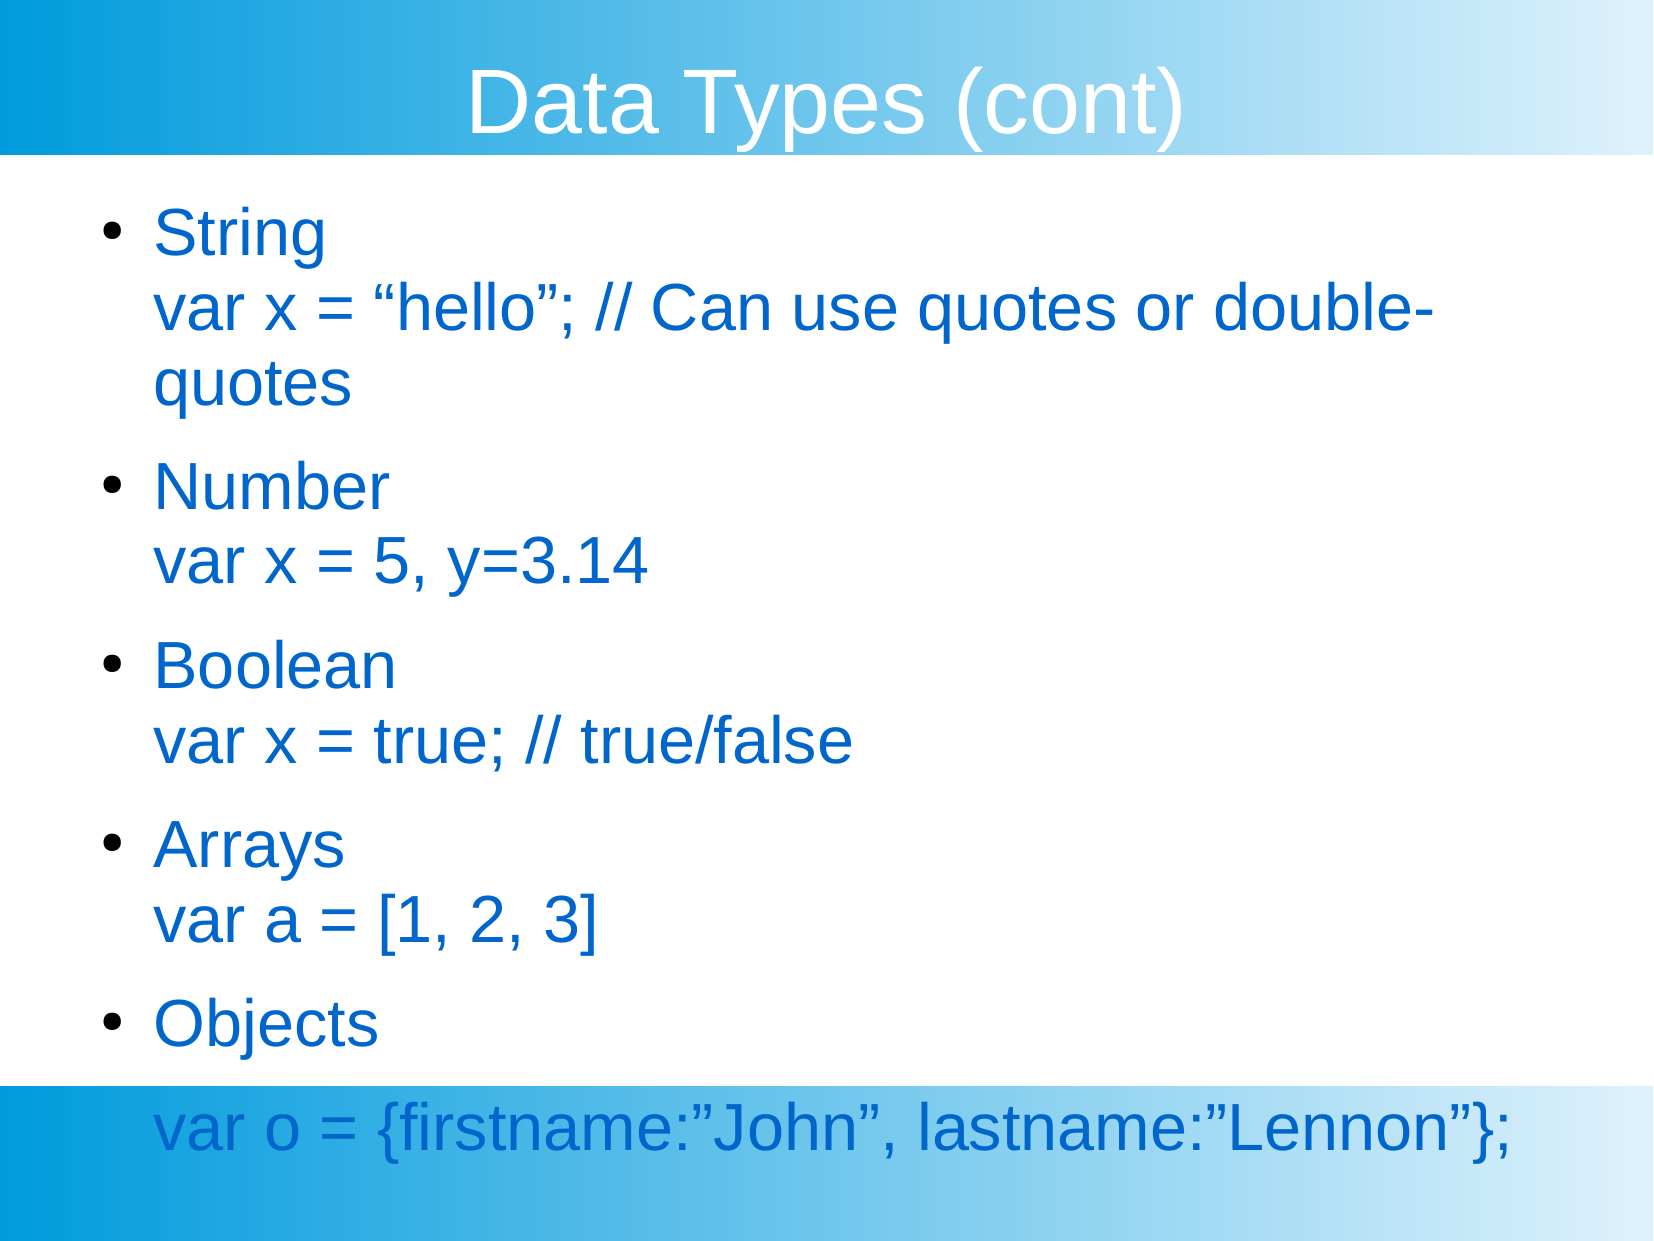

# Data Types (cont)
String
var x = “hello”; // Can use quotes or double-quotes
Number
var x = 5, y=3.14
Boolean
var x = true; // true/false
Arrays
var a = [1, 2, 3]
Objects
var o = {firstname:”John”, lastname:”Lennon”};